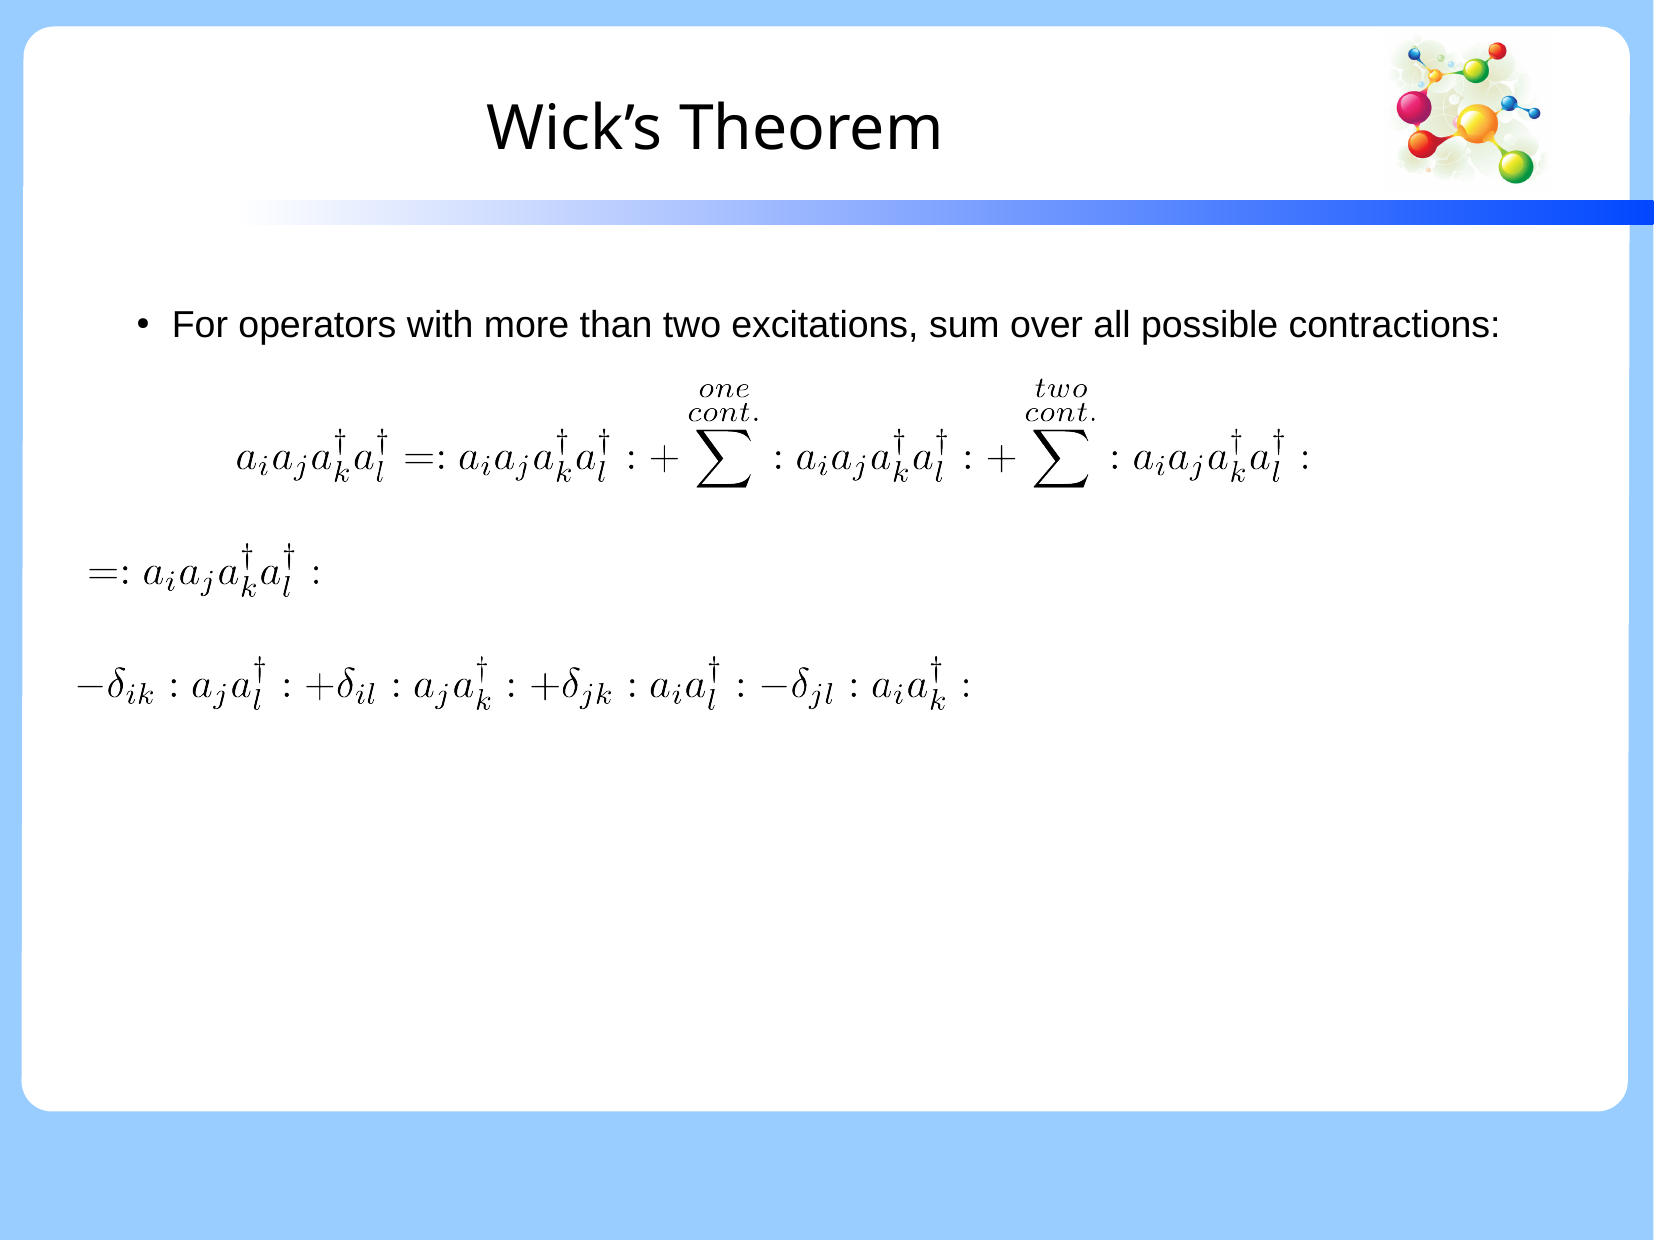

# Wick’s Theorem
For operators with more than two excitations, sum over all possible contractions: